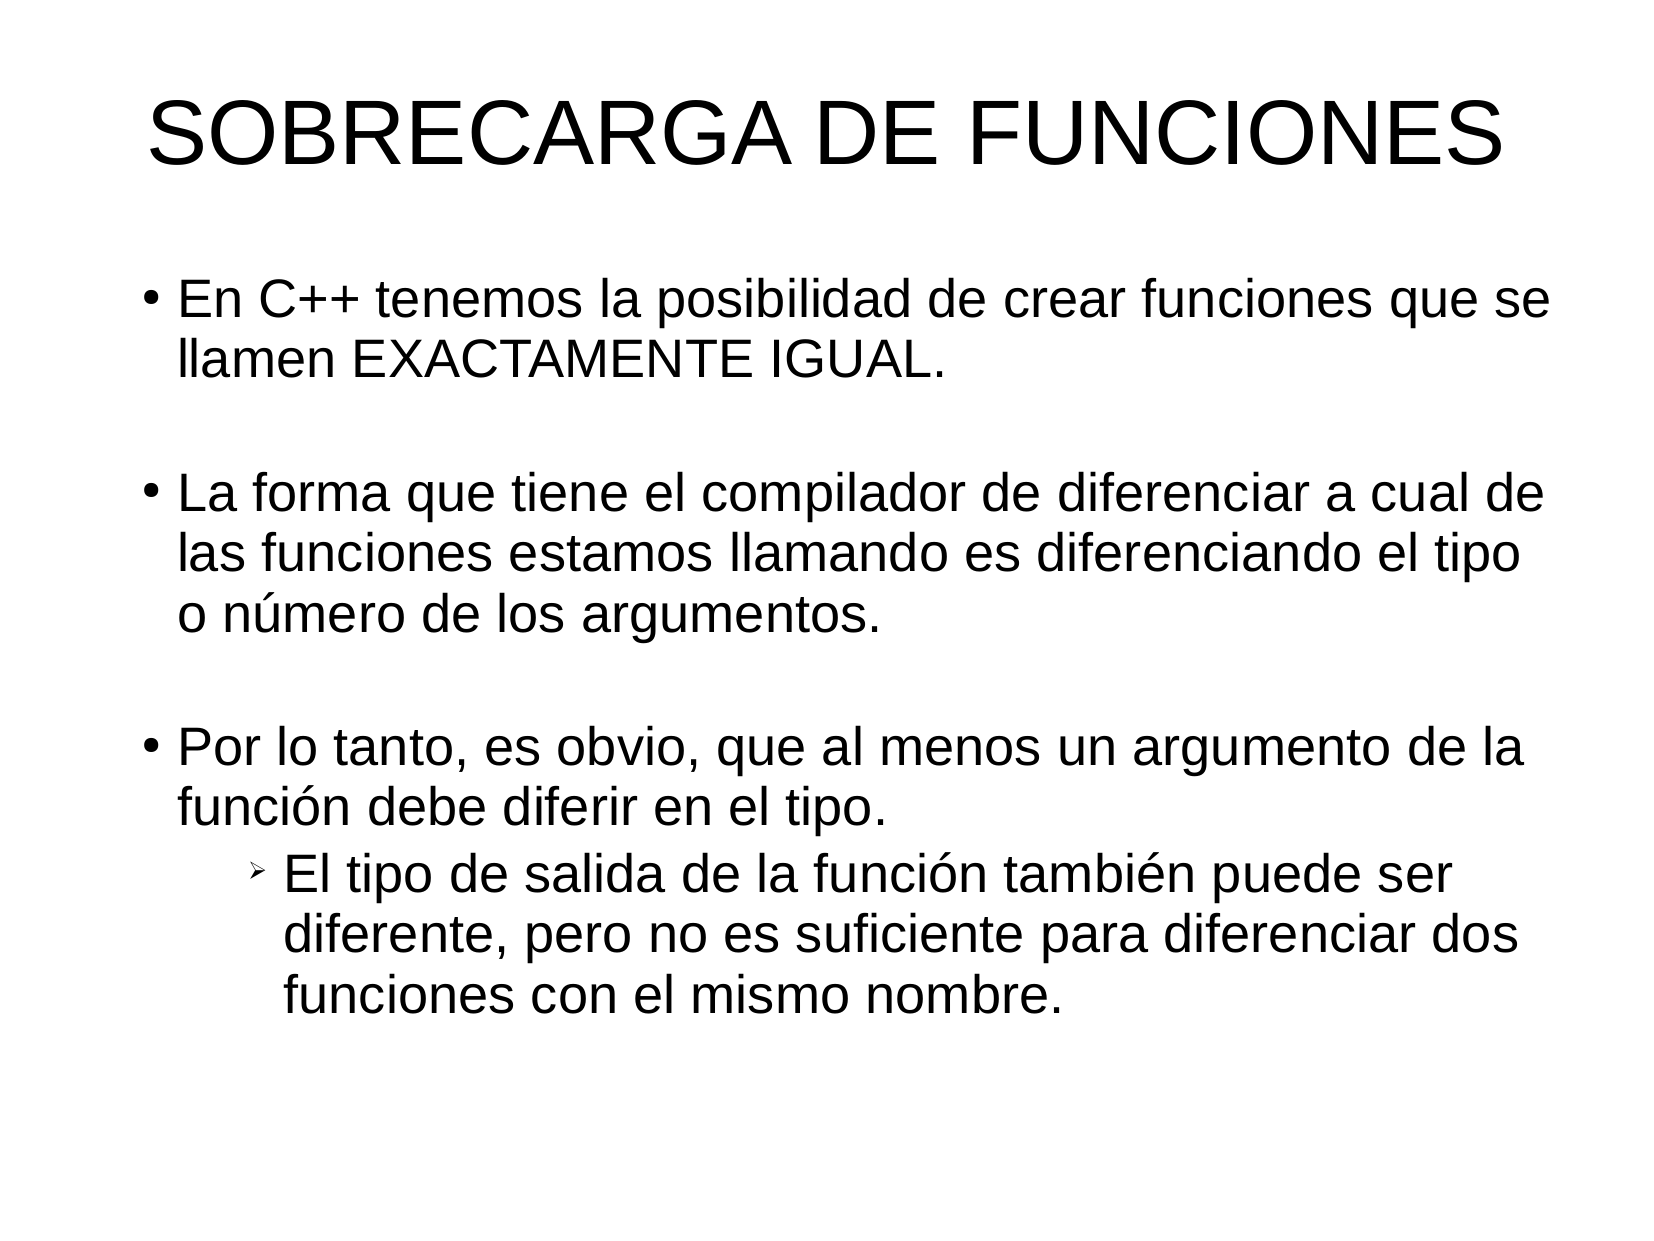

# SOBRECARGA DE FUNCIONES
En C++ tenemos la posibilidad de crear funciones que se llamen EXACTAMENTE IGUAL.
La forma que tiene el compilador de diferenciar a cual de las funciones estamos llamando es diferenciando el tipo o número de los argumentos.
Por lo tanto, es obvio, que al menos un argumento de la función debe diferir en el tipo.
El tipo de salida de la función también puede ser diferente, pero no es suficiente para diferenciar dos funciones con el mismo nombre.